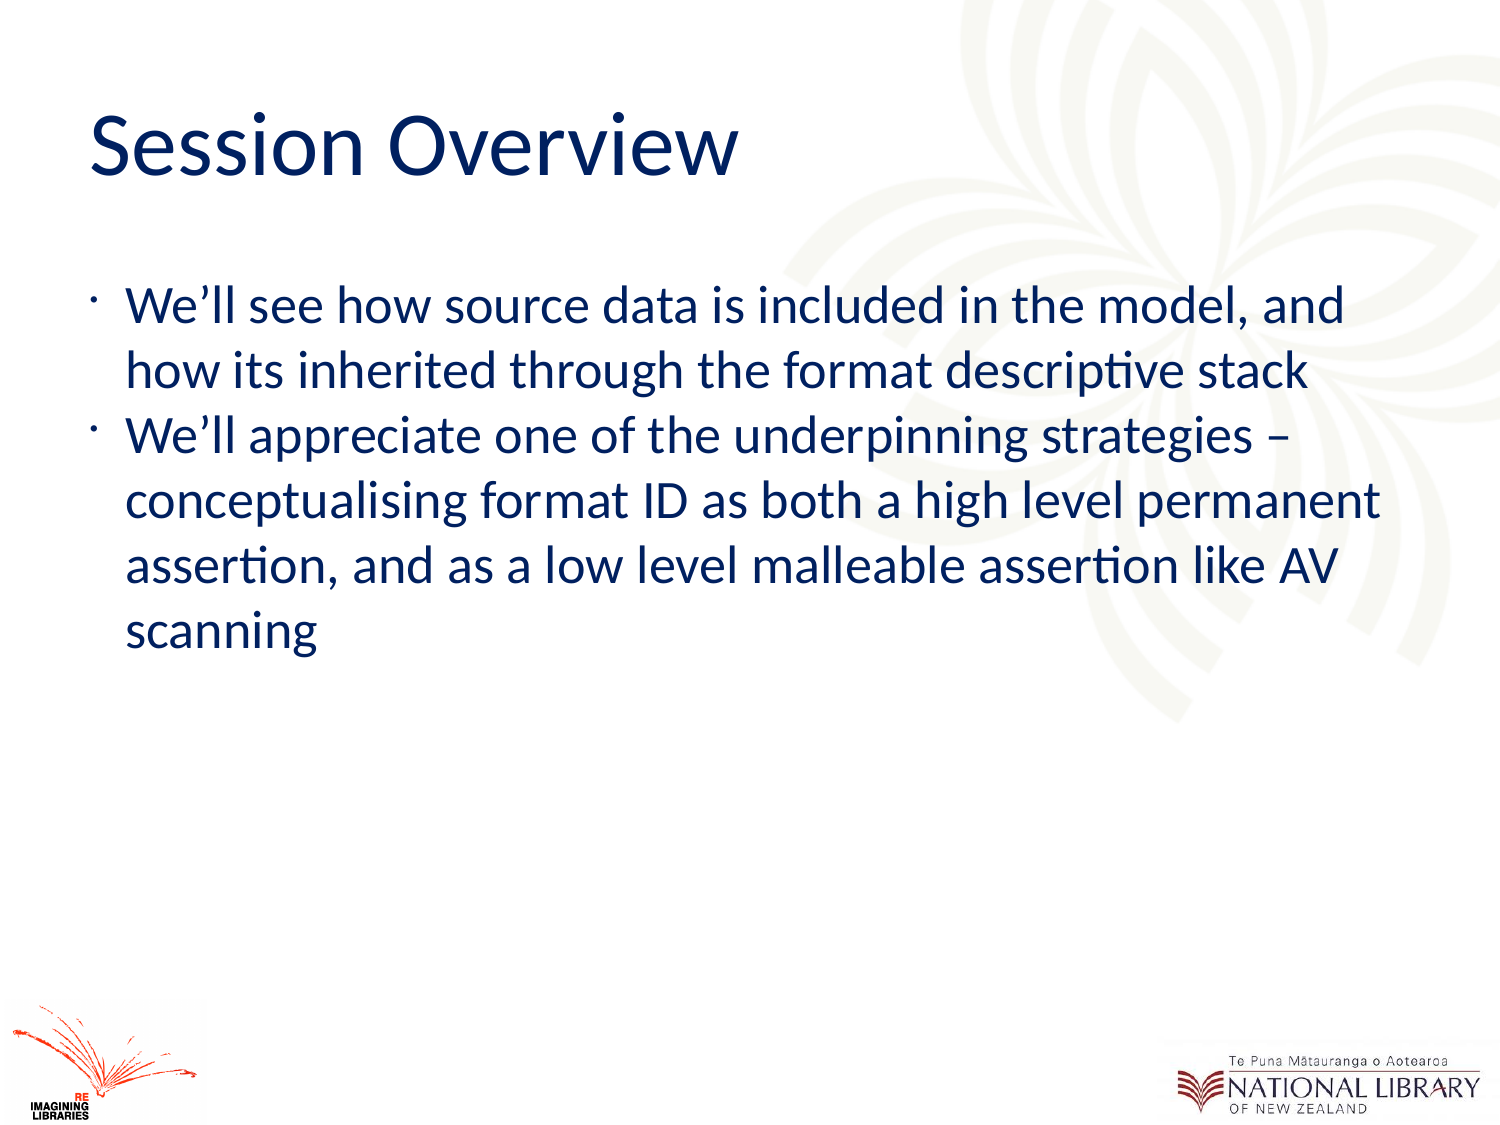

Session Overview
We’ll see how source data is included in the model, and how its inherited through the format descriptive stack
We’ll appreciate one of the underpinning strategies – conceptualising format ID as both a high level permanent assertion, and as a low level malleable assertion like AV scanning